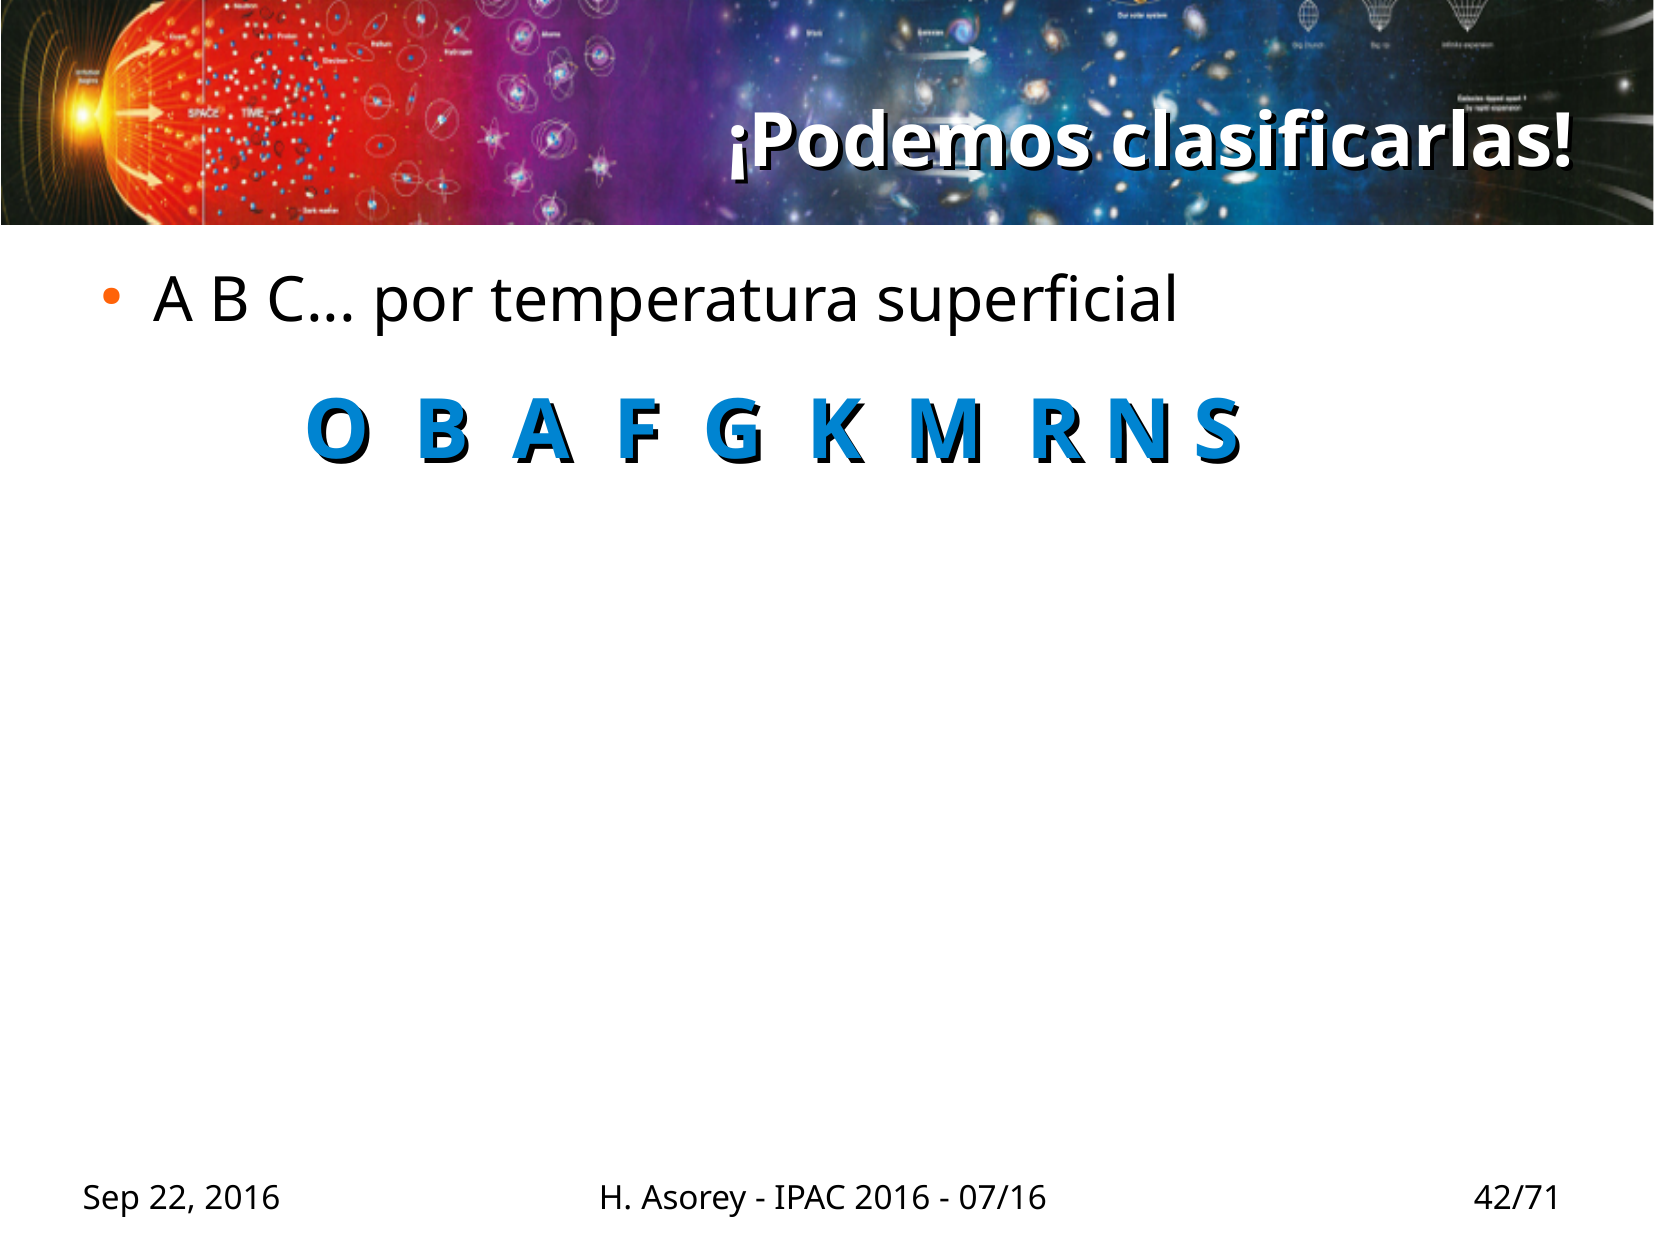

# ¡Podemos clasificarlas!
A B C... por temperatura superficial
		O B A F G K M R N S
Sep 22, 2016
H. Asorey - IPAC 2016 - 07/16
42